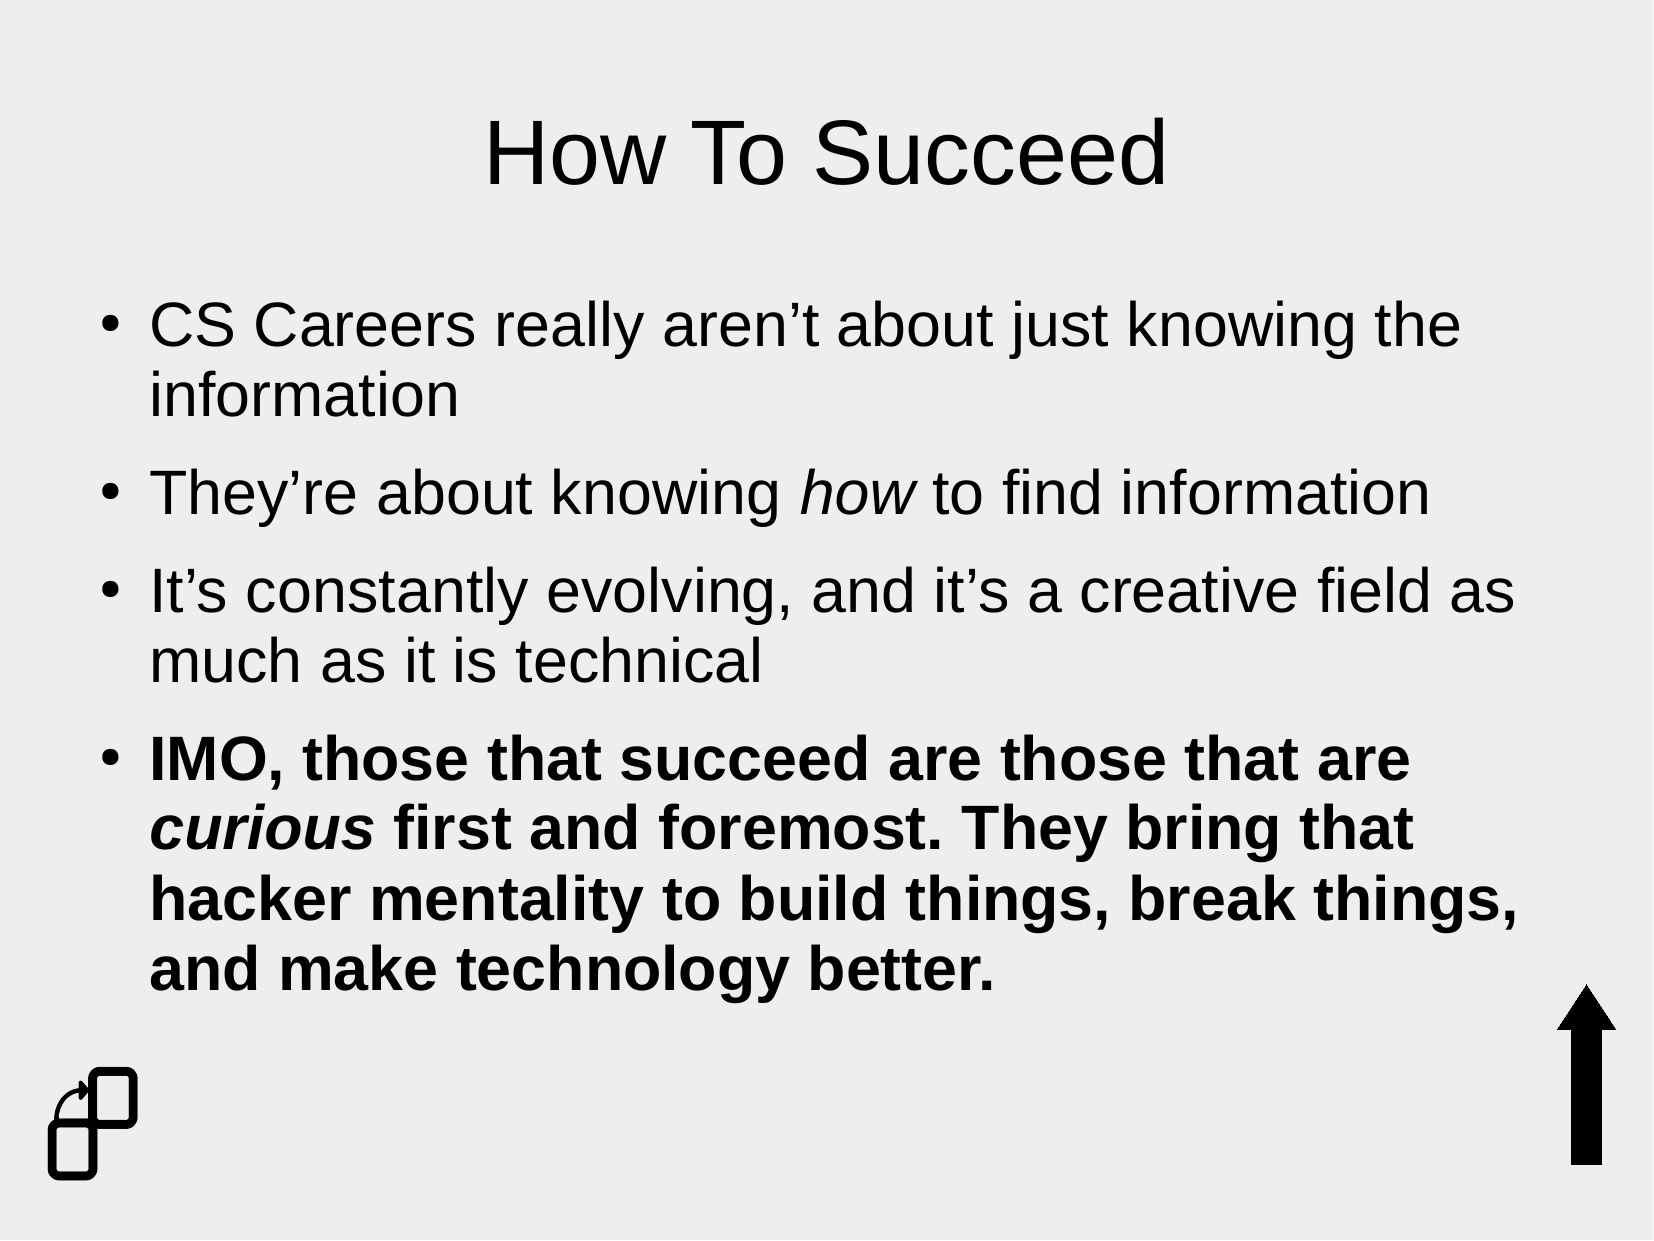

# How To Succeed
CS Careers really aren’t about just knowing the information
They’re about knowing how to find information
It’s constantly evolving, and it’s a creative field as much as it is technical
IMO, those that succeed are those that are curious first and foremost. They bring that hacker mentality to build things, break things, and make technology better.